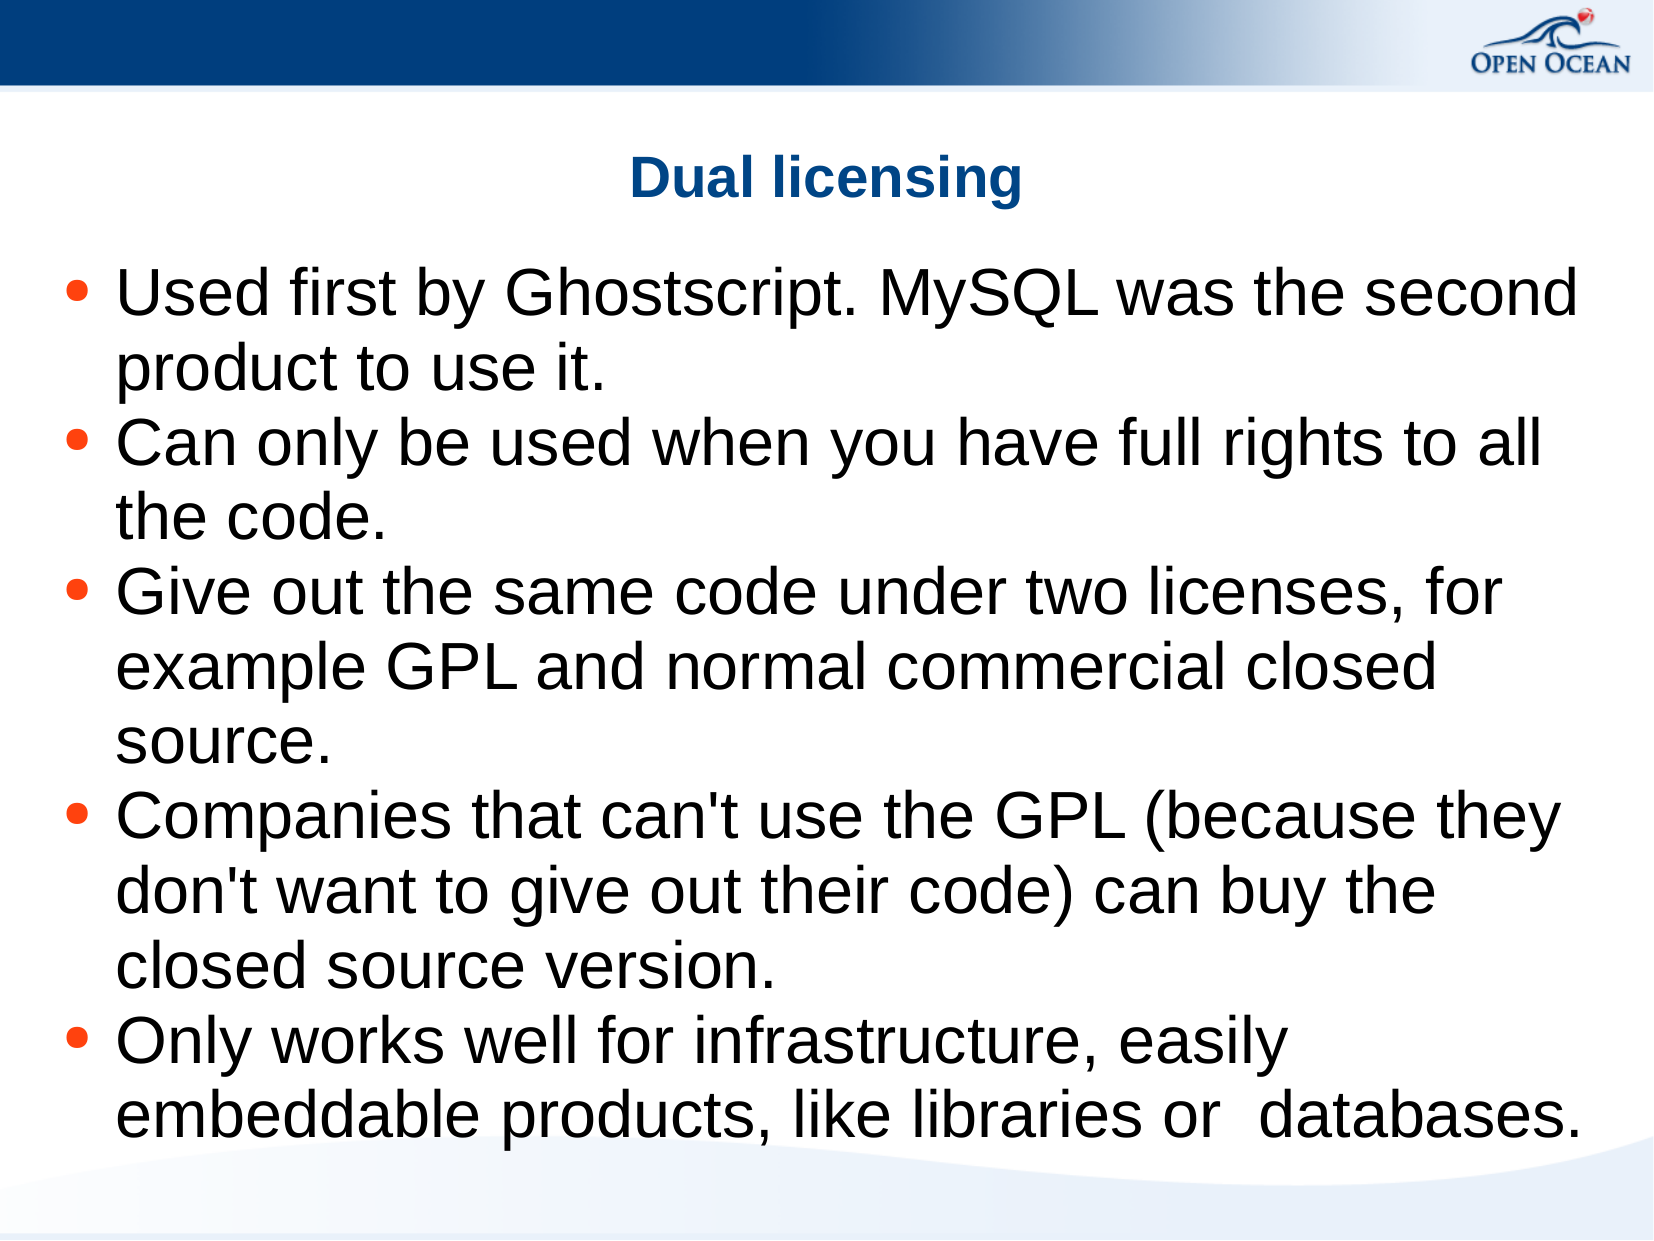

# Dual licensing
Used first by Ghostscript. MySQL was the second product to use it.
Can only be used when you have full rights to all the code.
Give out the same code under two licenses, for example GPL and normal commercial closed source.
Companies that can't use the GPL (because they don't want to give out their code) can buy the closed source version.
Only works well for infrastructure, easily embeddable products, like libraries or databases.